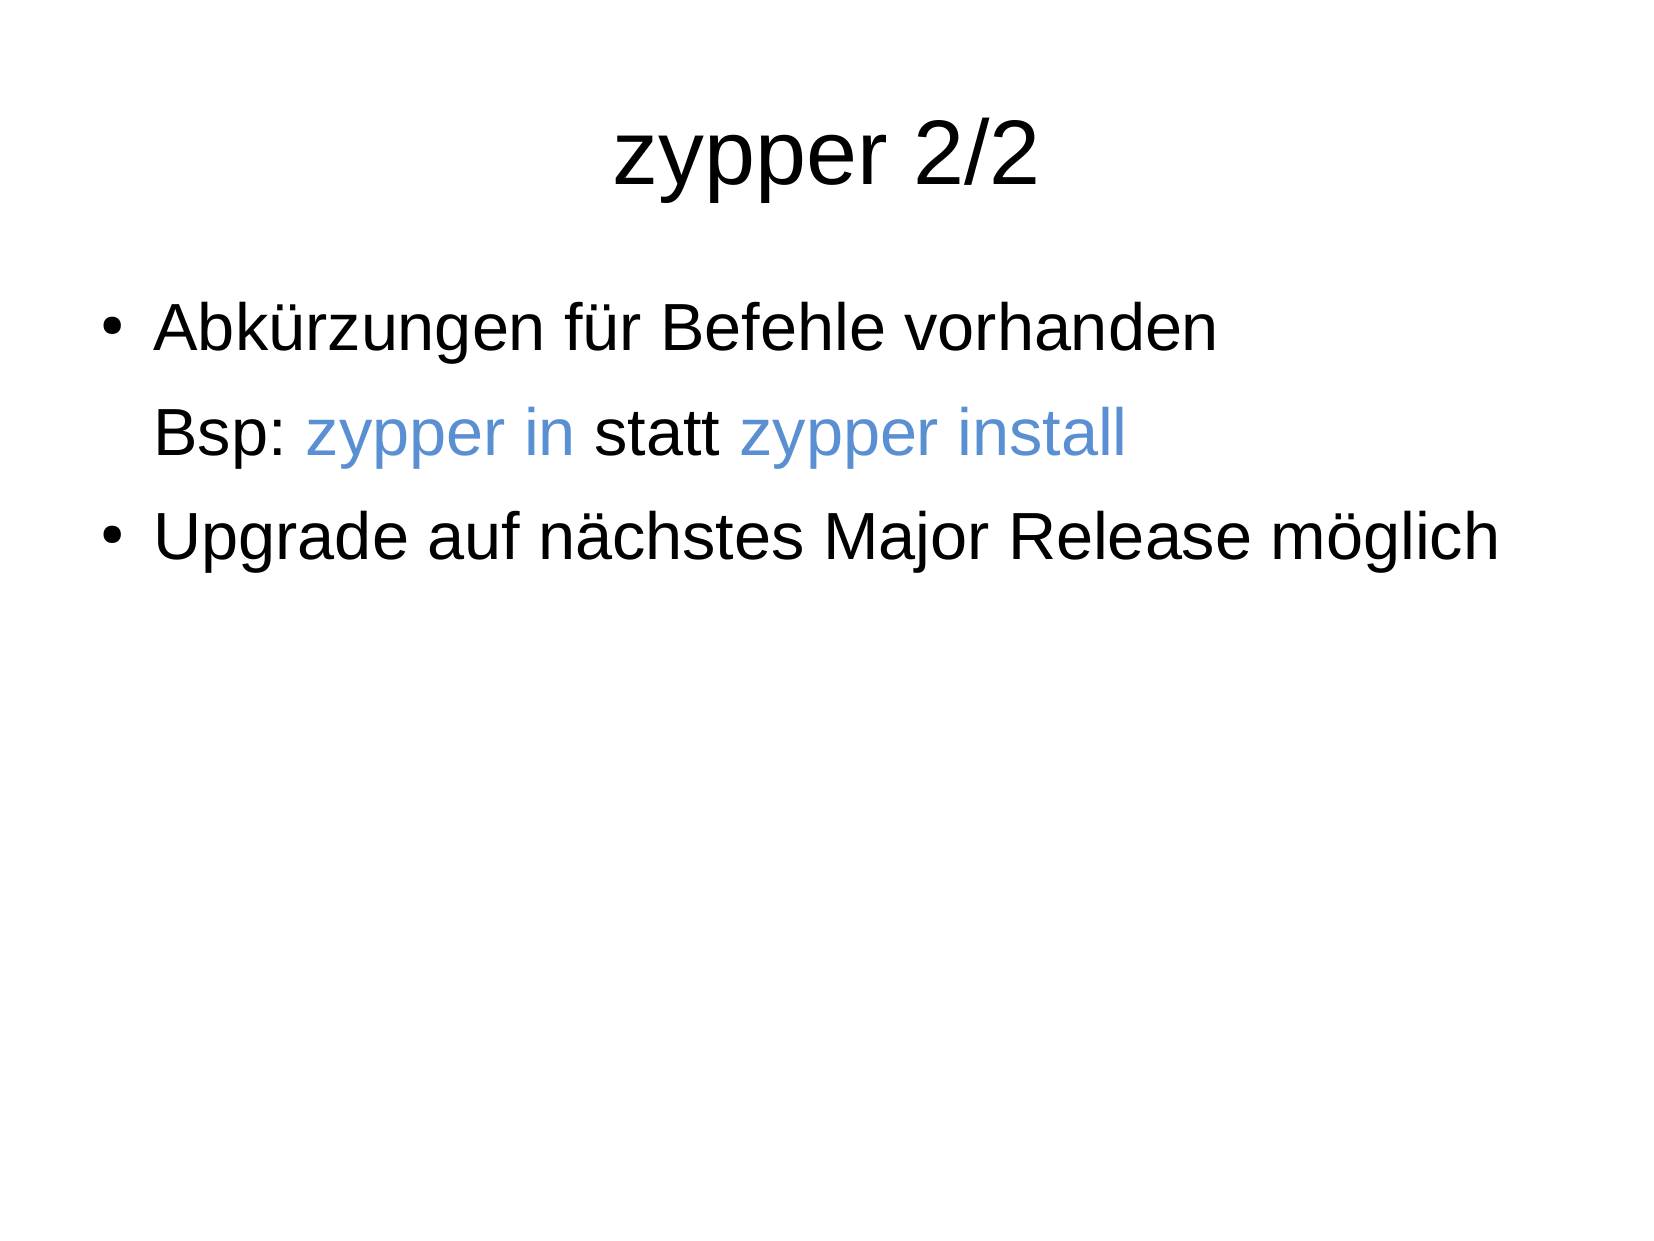

# zypper 2/2
Abkürzungen für Befehle vorhanden
Bsp: zypper in statt zypper install
Upgrade auf nächstes Major Release möglich